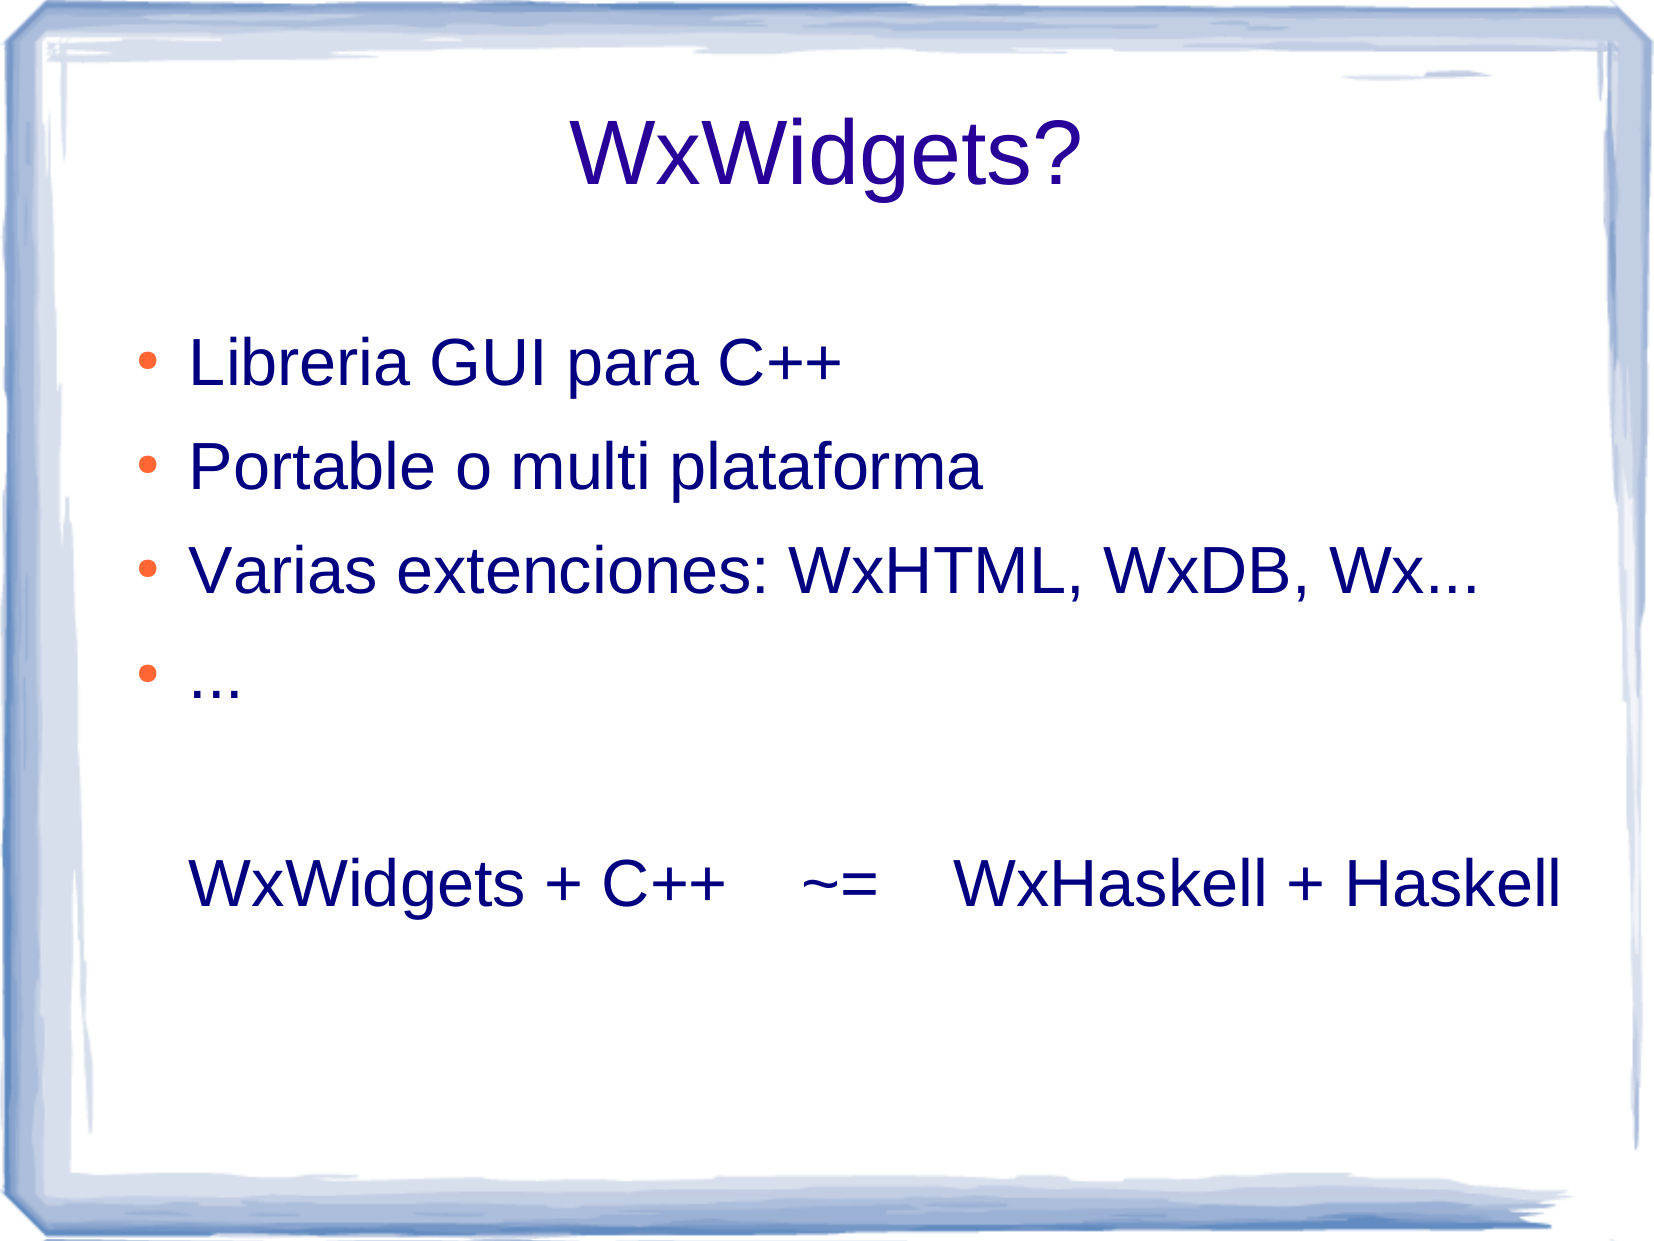

# WxWidgets?
Libreria GUI para C++
Portable o multi plataforma
Varias extenciones: WxHTML, WxDB, Wx...
...
WxWidgets + C++ ~= WxHaskell + Haskell